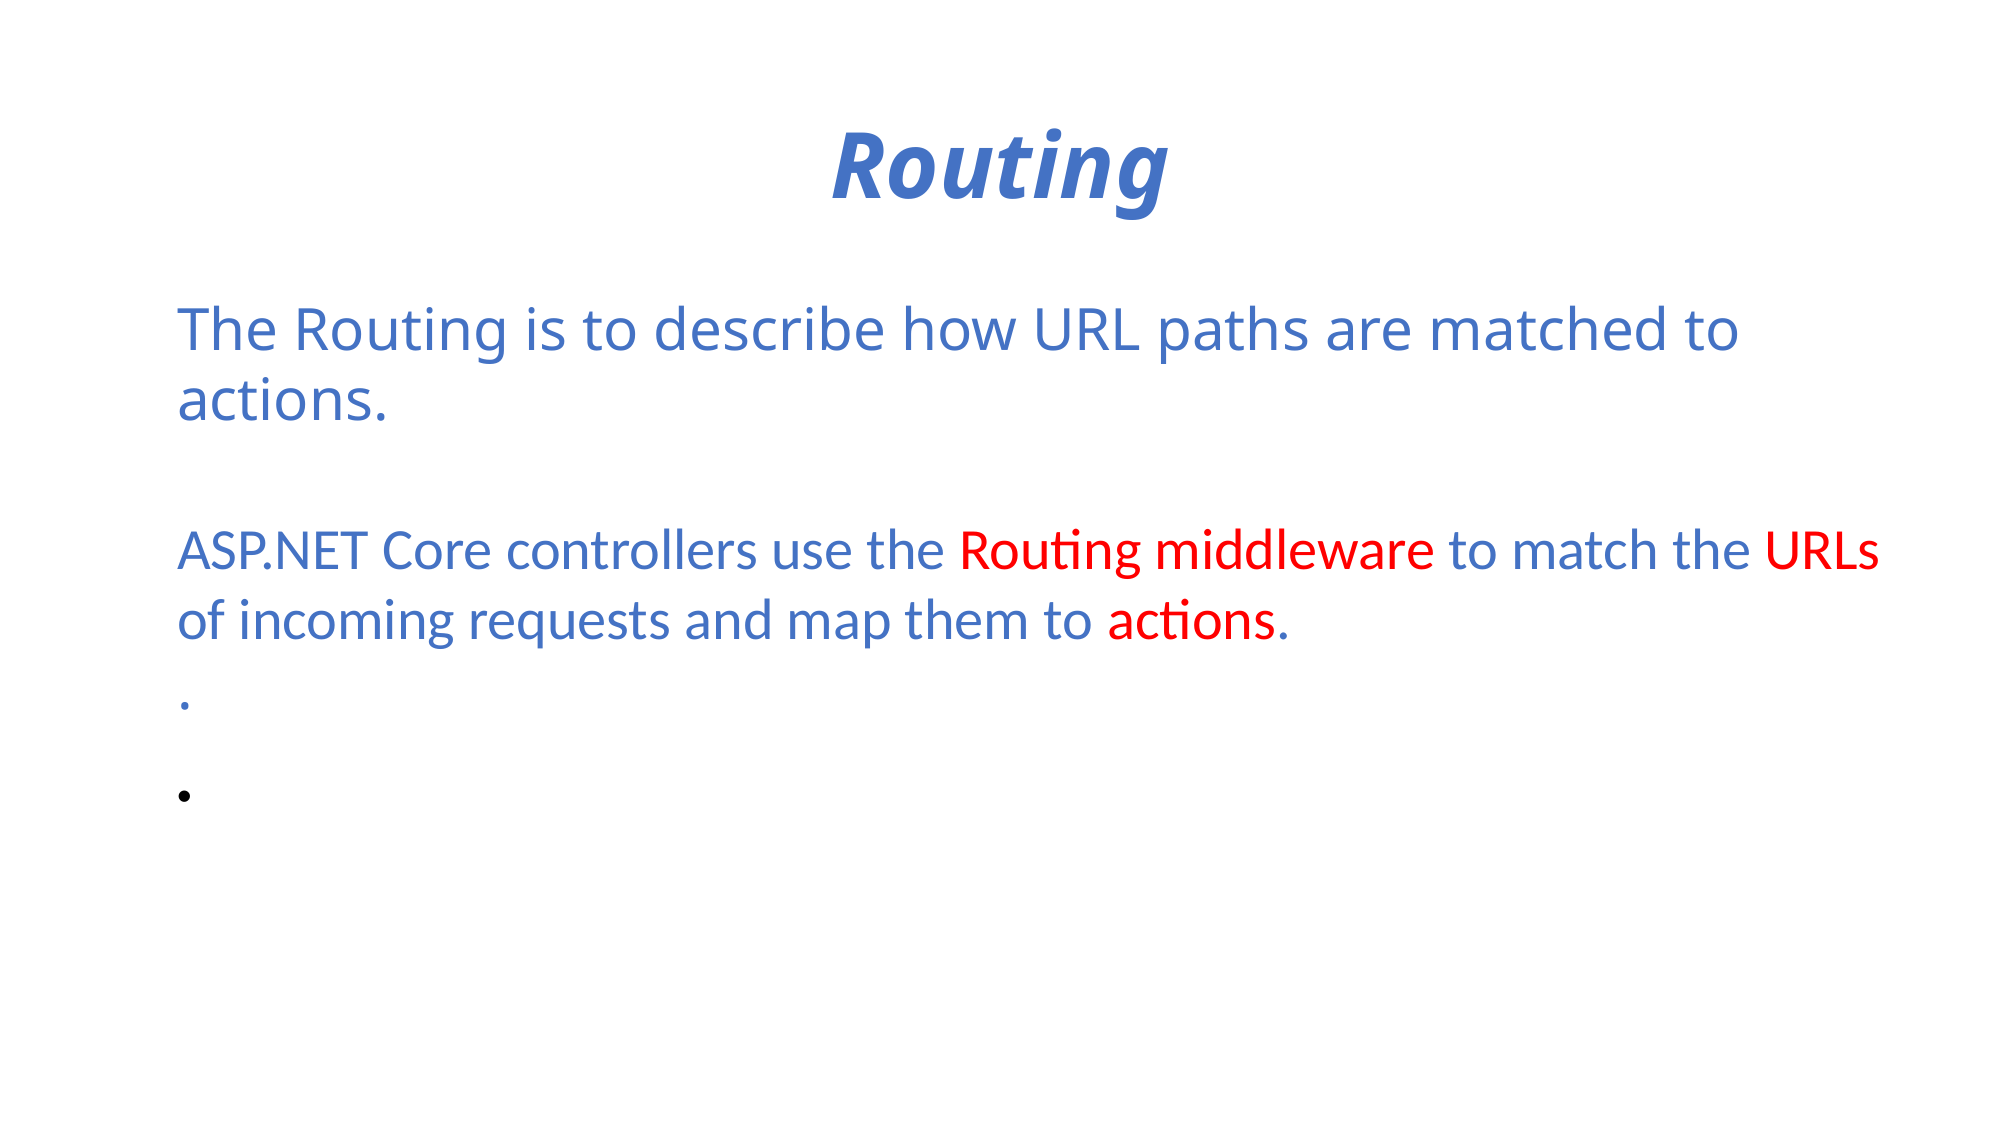

# Routing
The Routing is to describe how URL paths are matched to actions.
ASP.NET Core controllers use the Routing middleware to match the URLs of incoming requests and map them to actions.
.